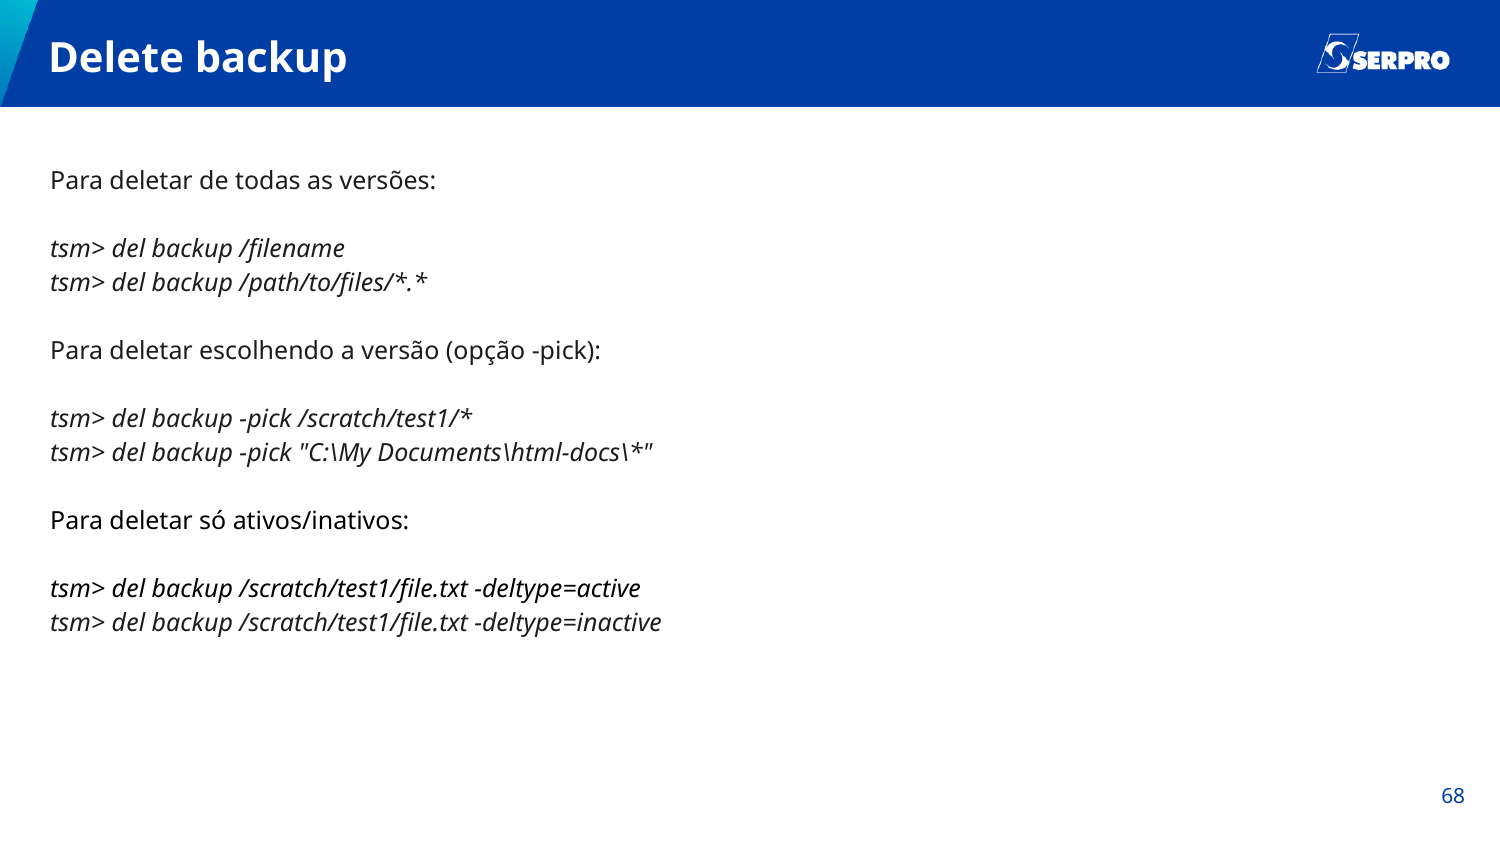

# Delete backup
Para deletar de todas as versões:
tsm> del backup /filename
tsm> del backup /path/to/files/*.*
Para deletar escolhendo a versão (opção -pick):
tsm> del backup -pick /scratch/test1/*
tsm> del backup -pick "C:\My Documents\html-docs\*"
Para deletar só ativos/inativos:
tsm> del backup /scratch/test1/file.txt -deltype=active
tsm> del backup /scratch/test1/file.txt -deltype=inactive